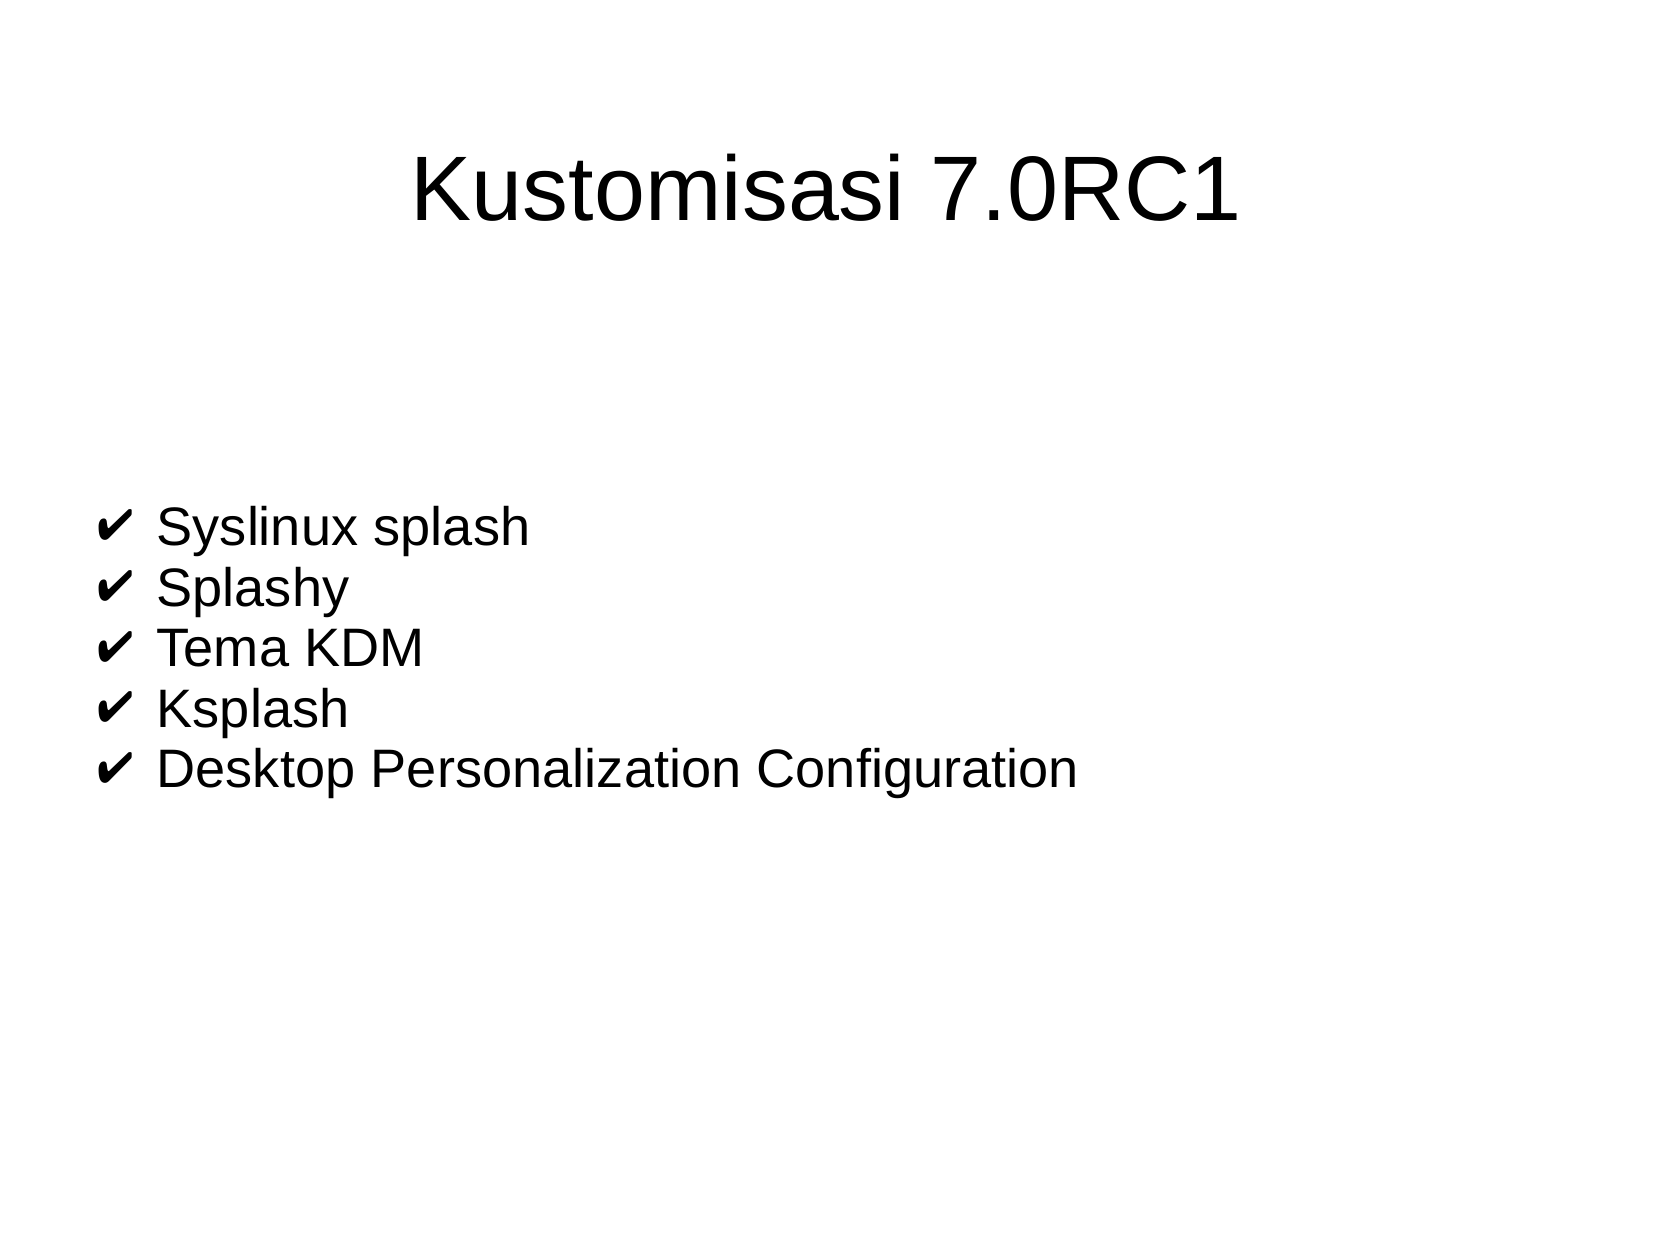

# Kustomisasi 7.0RC1
Syslinux splash
Splashy
Tema KDM
Ksplash
Desktop Personalization Configuration